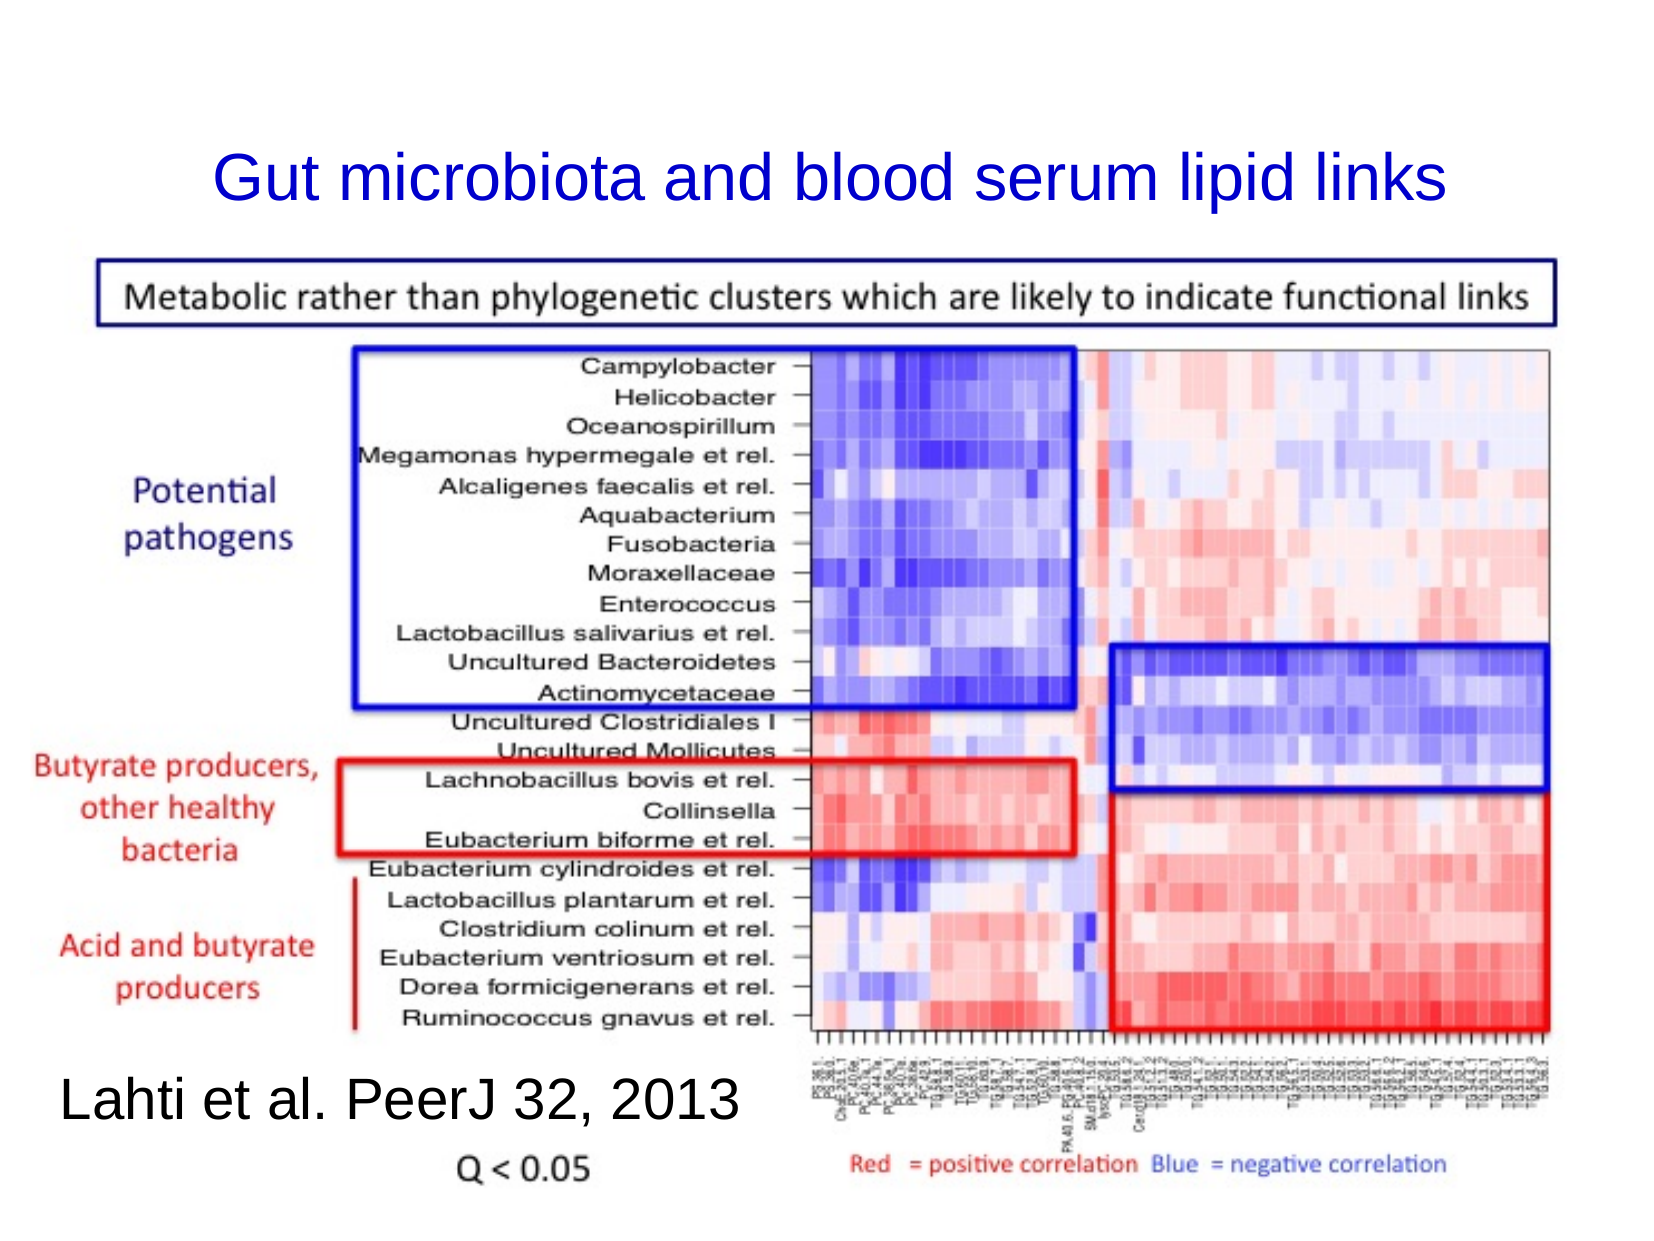

# Gut microbiota and blood serum lipid links
Lahti et al. PeerJ 32, 2013